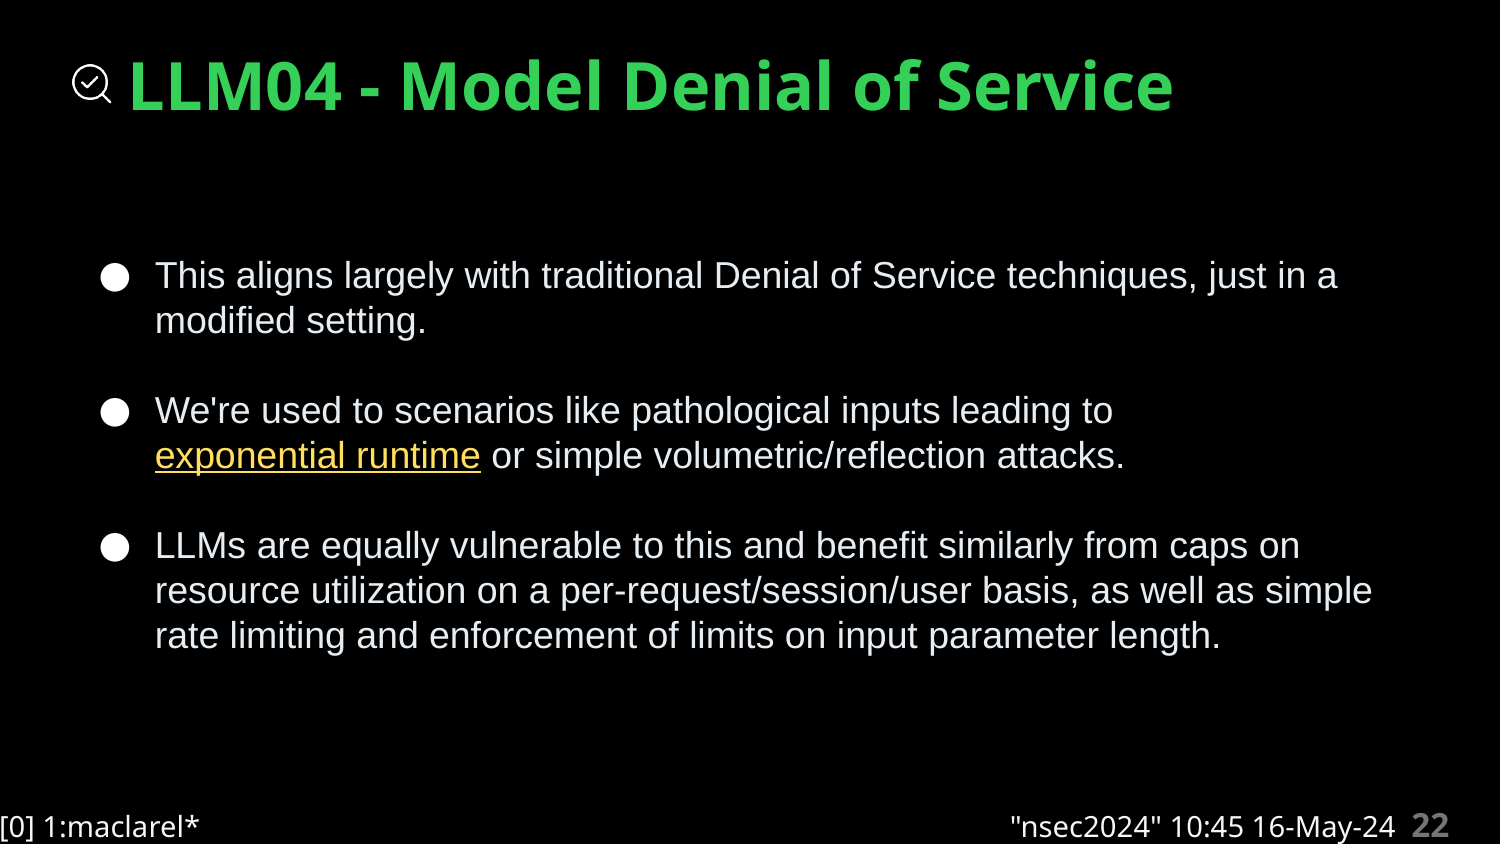

LLM04 - Model Denial of Service
This aligns largely with traditional Denial of Service techniques, just in a modified setting.
We're used to scenarios like pathological inputs leading to exponential runtime or simple volumetric/reflection attacks.
LLMs are equally vulnerable to this and benefit similarly from caps on resource utilization on a per-request/session/user basis, as well as simple rate limiting and enforcement of limits on input parameter length.
[0] 1:maclarel* "nsec2024" 10:45 16-May-24 22